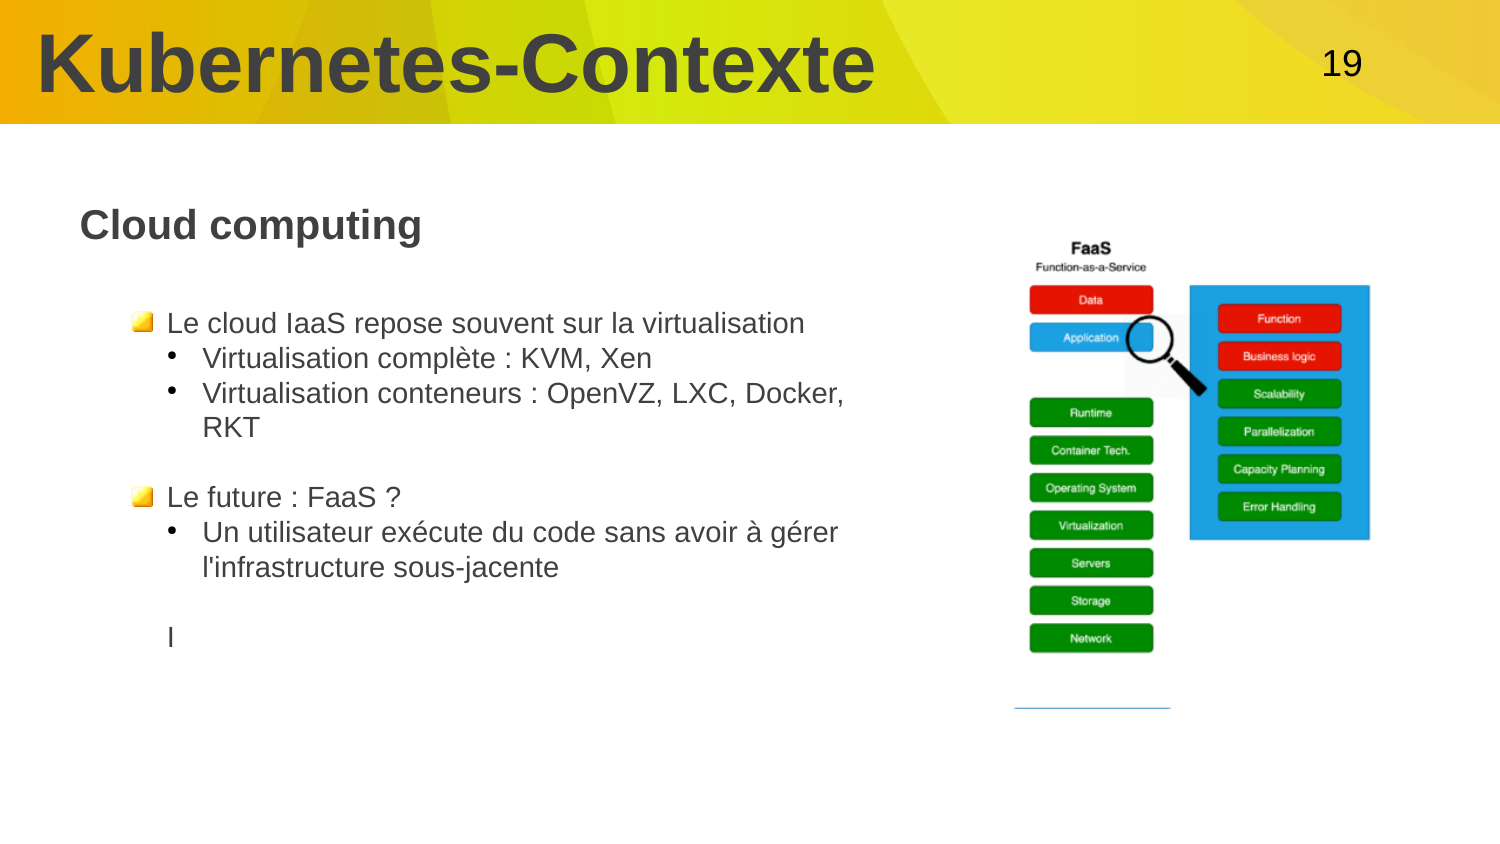

Kubernetes-Contexte
Cloud computing
Le cloud IaaS repose souvent sur la virtualisation
Virtualisation complète : KVM, Xen
Virtualisation conteneurs : OpenVZ, LXC, Docker, RKT
Le future : FaaS ?
Un utilisateur exécute du code sans avoir à gérer l'infrastructure sous-jacente
I